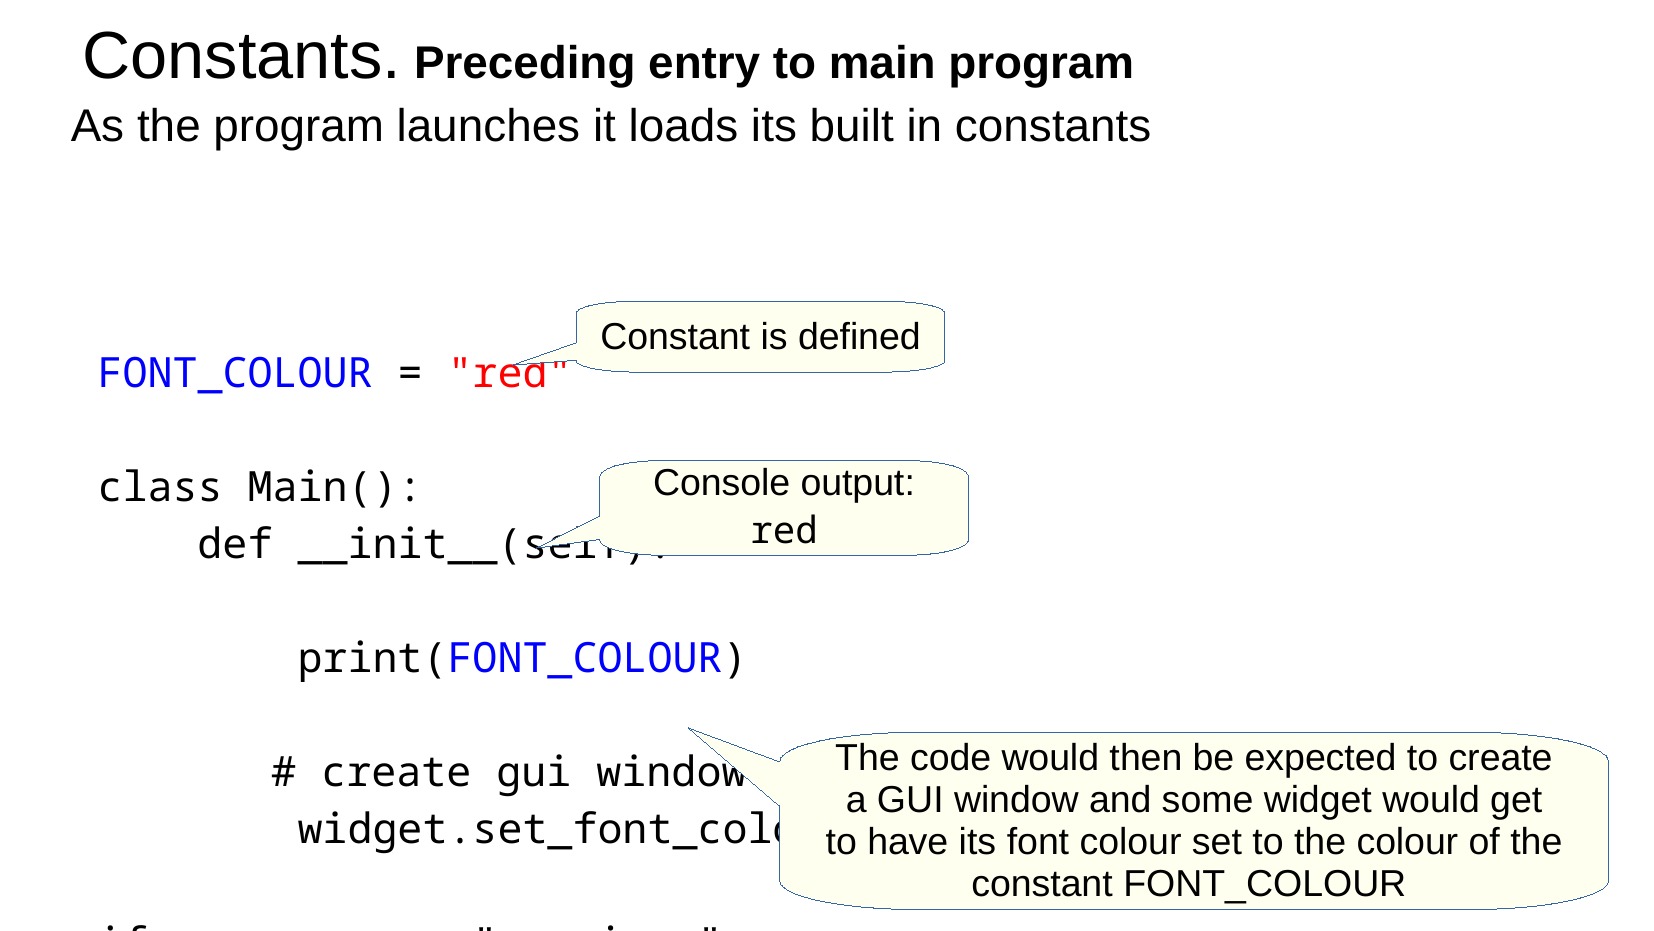

# Constants. Preceding entry to main program
As the program launches it loads its built in constants
Constant is defined
FONT_COLOUR = "red"
class Main():
 def __init__(self):
 print(FONT_COLOUR)
	 # create gui window...
 widget.set_font_colour(FONT_COLOUR)
if __name__ == "__main__":
 Main()
Console output:
red
The code would then be expected to create a GUI window and some widget would get to have its font colour set to the colour of the constant FONT_COLOUR